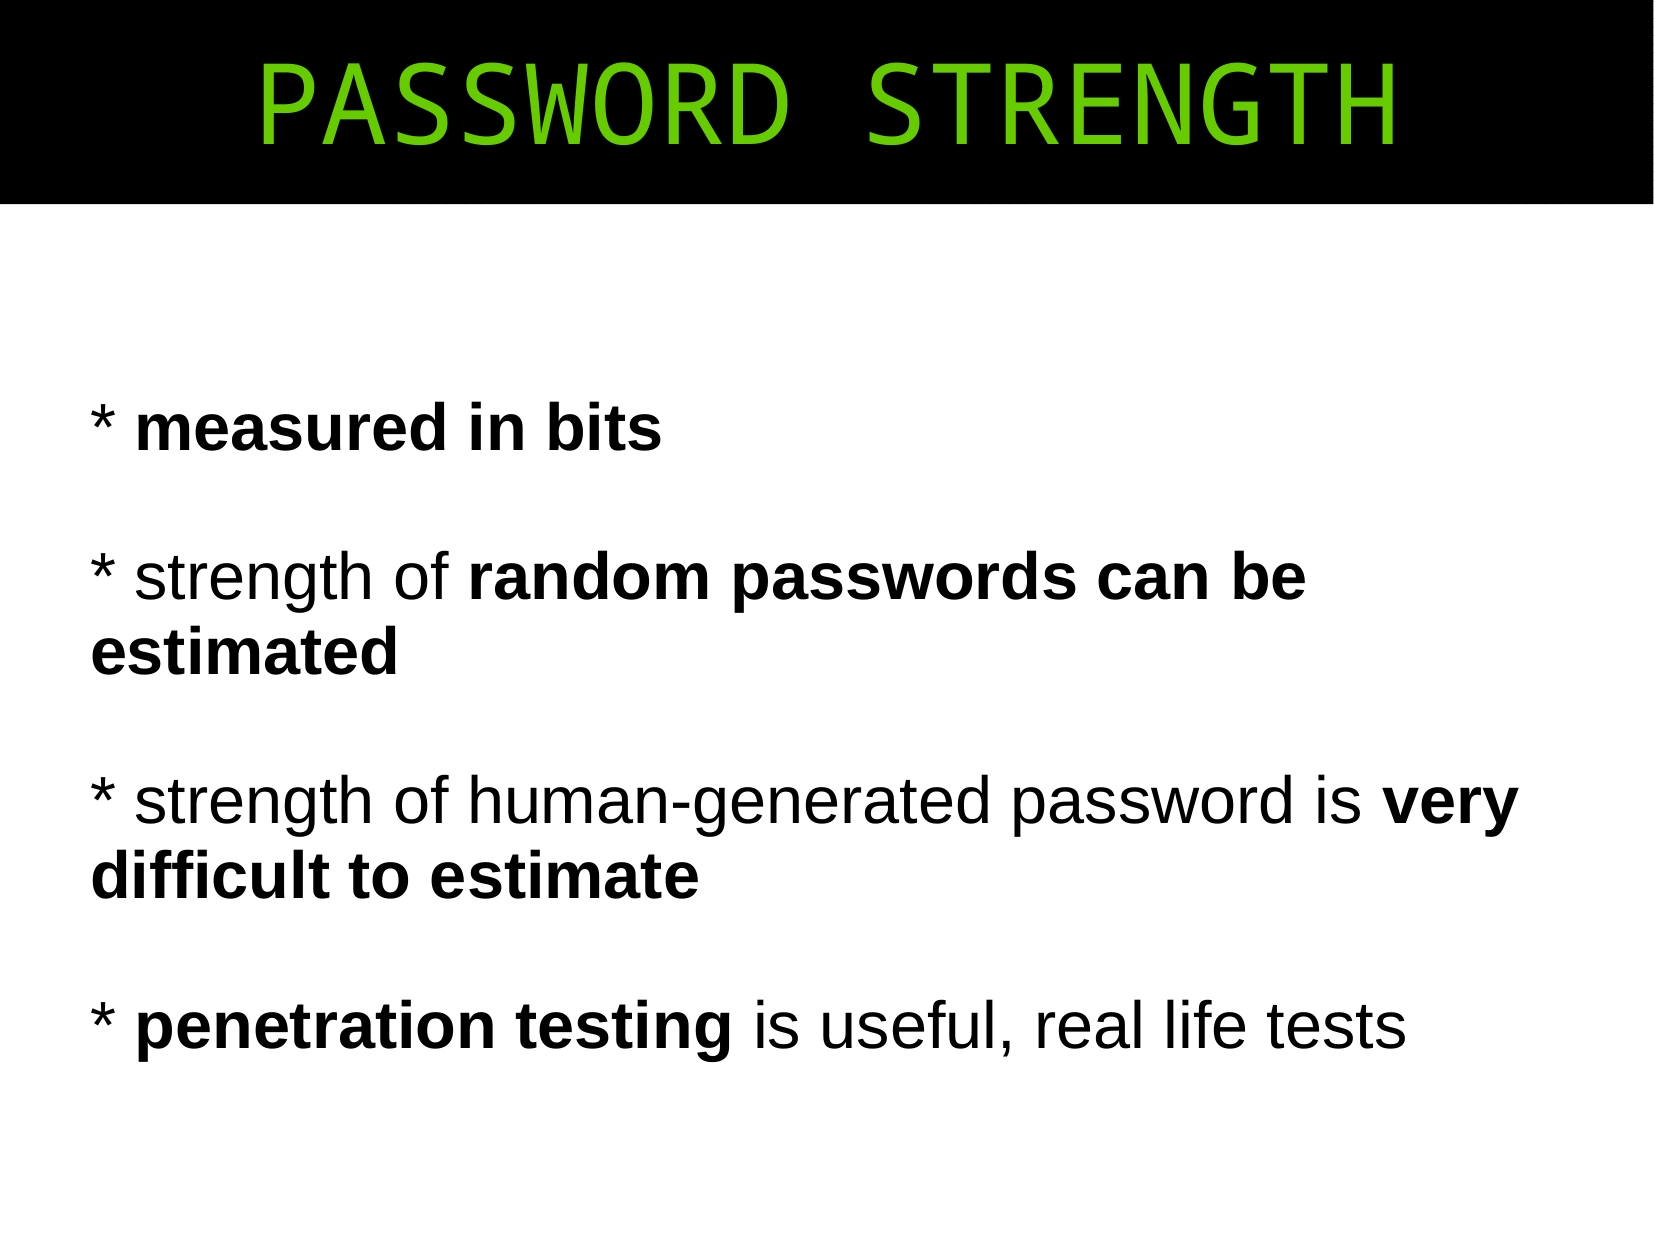

# PASSWORD STRENGTH
* measured in bits
* strength of random passwords can be estimated
* strength of human-generated password is very difficult to estimate
* penetration testing is useful, real life tests